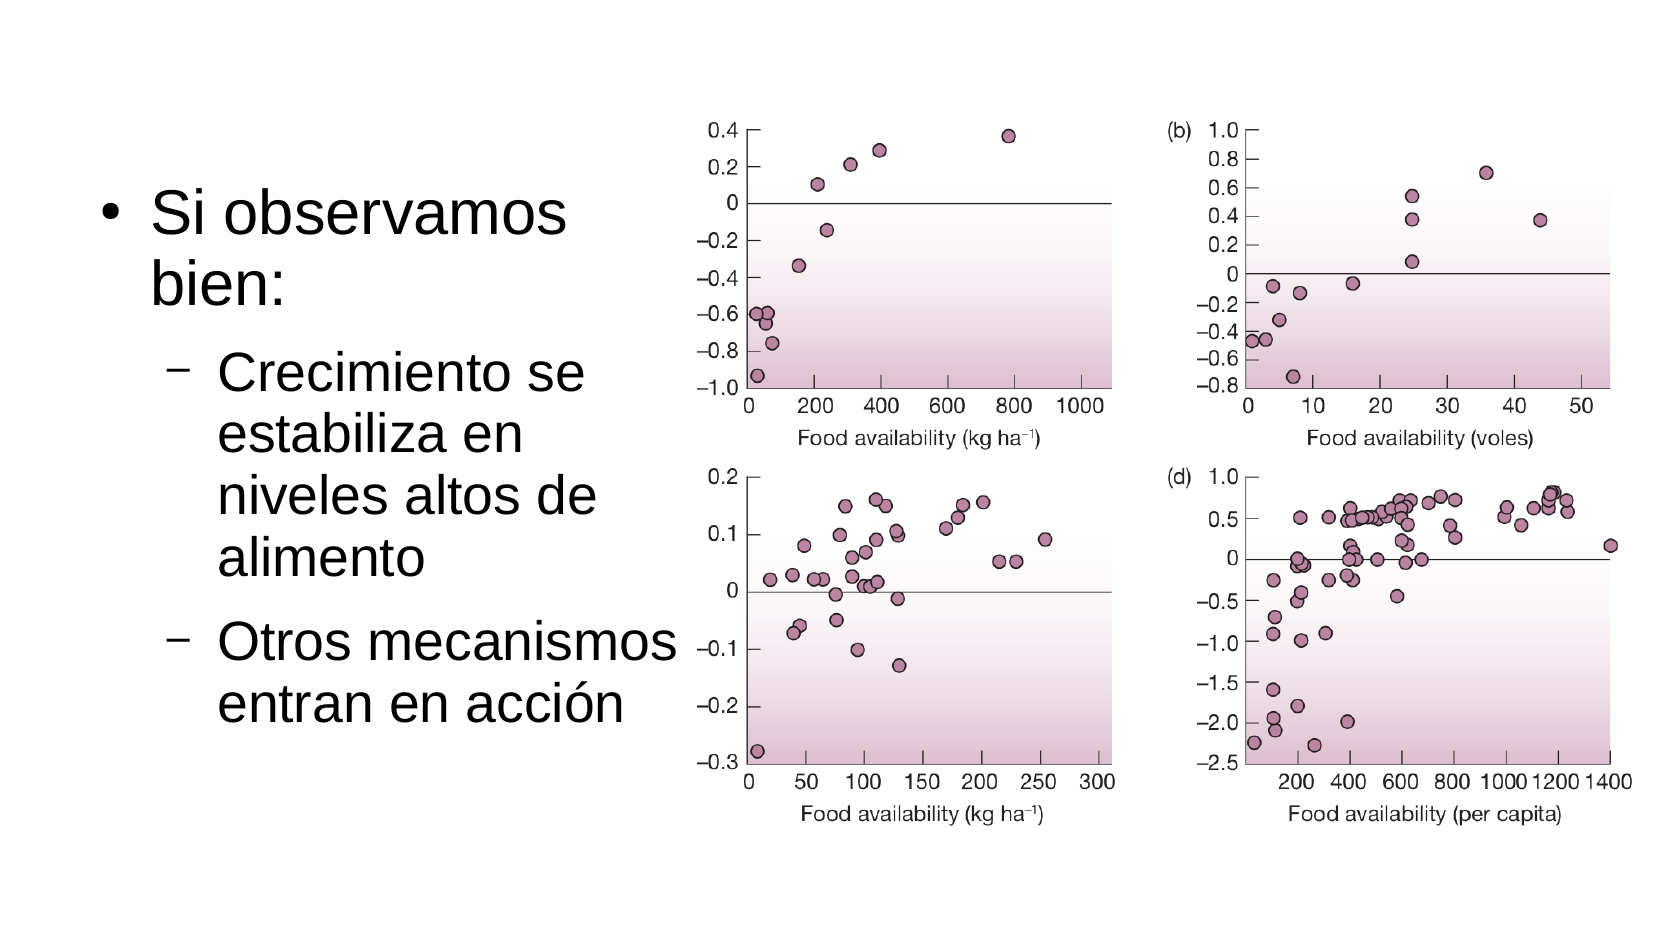

# Si observamos bien:
Crecimiento se estabiliza en niveles altos de alimento
Otros mecanismos entran en acción